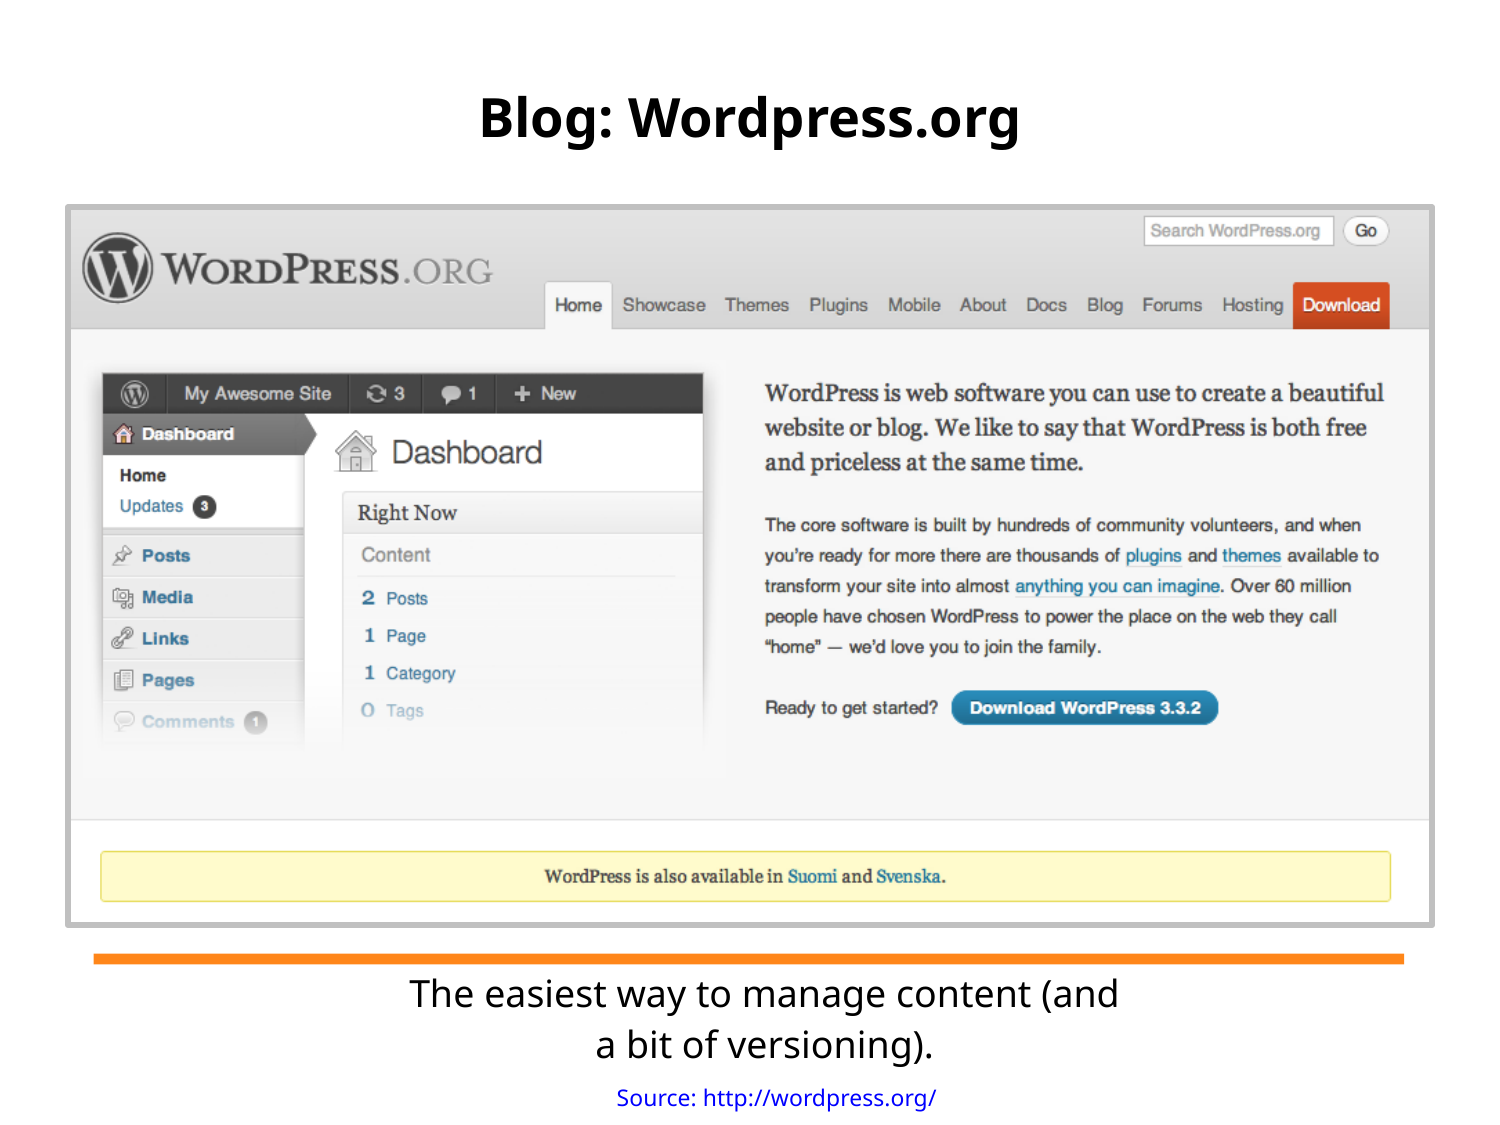

# Blog: Wordpress.org
The easiest way to manage content (and a bit of versioning).
Source: http://wordpress.org/